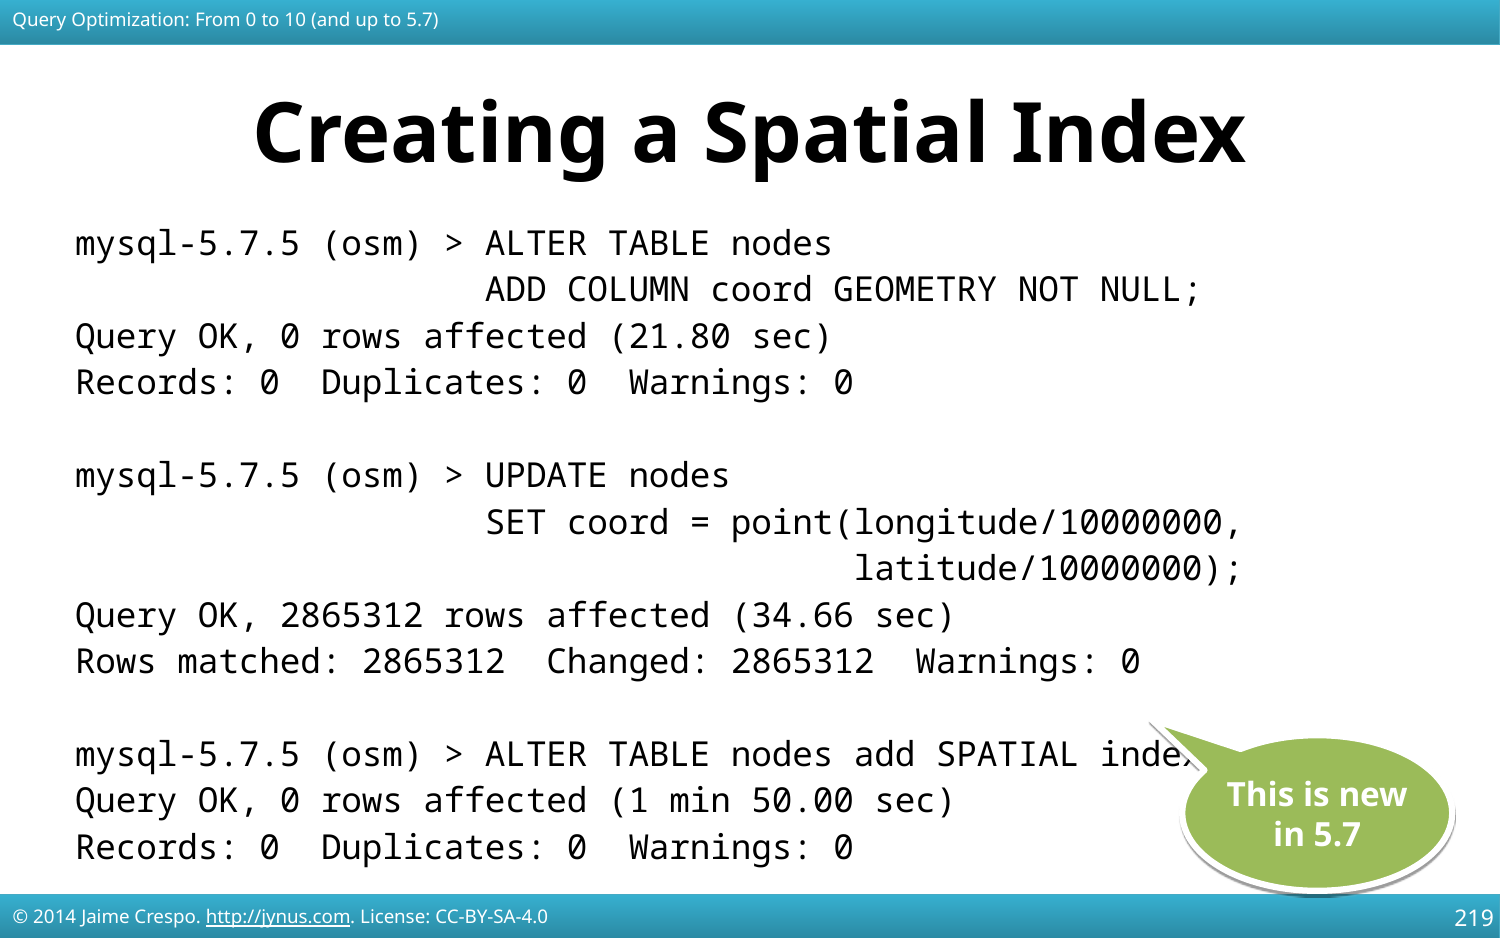

# Creating a Spatial Index
mysql-5.7.5 (osm) > ALTER TABLE nodes
 ADD COLUMN coord GEOMETRY NOT NULL;
Query OK, 0 rows affected (21.80 sec)
Records: 0 Duplicates: 0 Warnings: 0
mysql-5.7.5 (osm) > UPDATE nodes
 SET coord = point(longitude/10000000,
 latitude/10000000);
Query OK, 2865312 rows affected (34.66 sec)
Rows matched: 2865312 Changed: 2865312 Warnings: 0
mysql-5.7.5 (osm) > ALTER TABLE nodes add SPATIAL index(coord);
Query OK, 0 rows affected (1 min 50.00 sec)
Records: 0 Duplicates: 0 Warnings: 0
This is new in 5.7